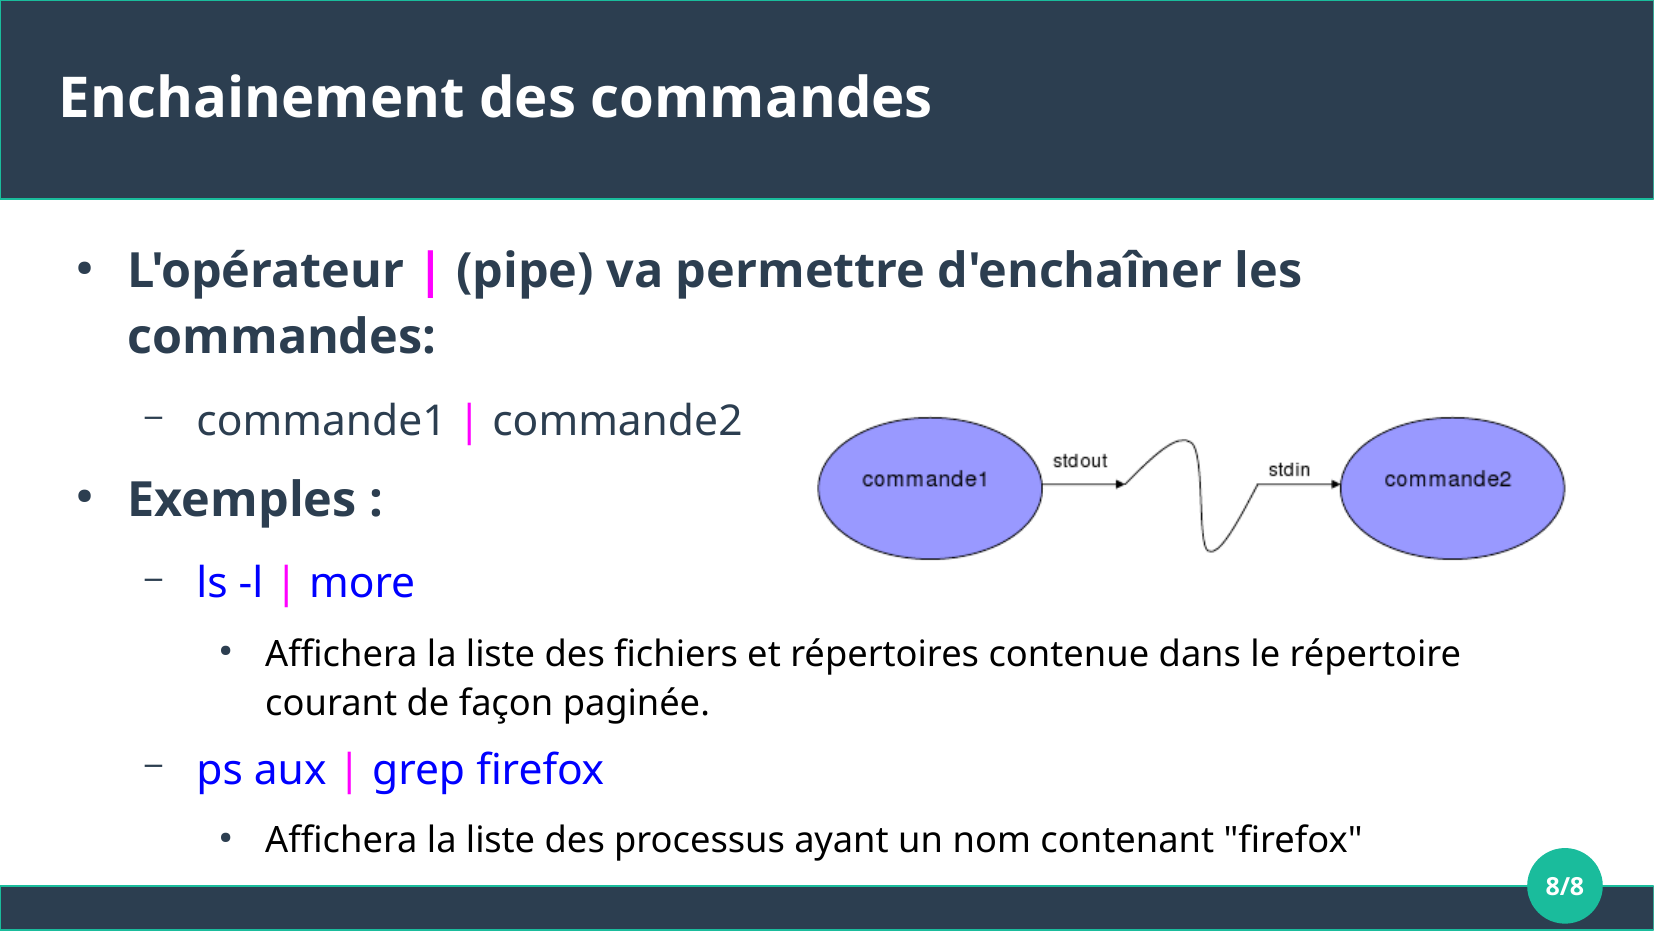

# Enchainement des commandes
L'opérateur | (pipe) va permettre d'enchaîner les commandes:
commande1 | commande2
Exemples :
ls -l | more
Affichera la liste des fichiers et répertoires contenue dans le répertoire courant de façon paginée.
ps aux | grep firefox
Affichera la liste des processus ayant un nom contenant "firefox"
8